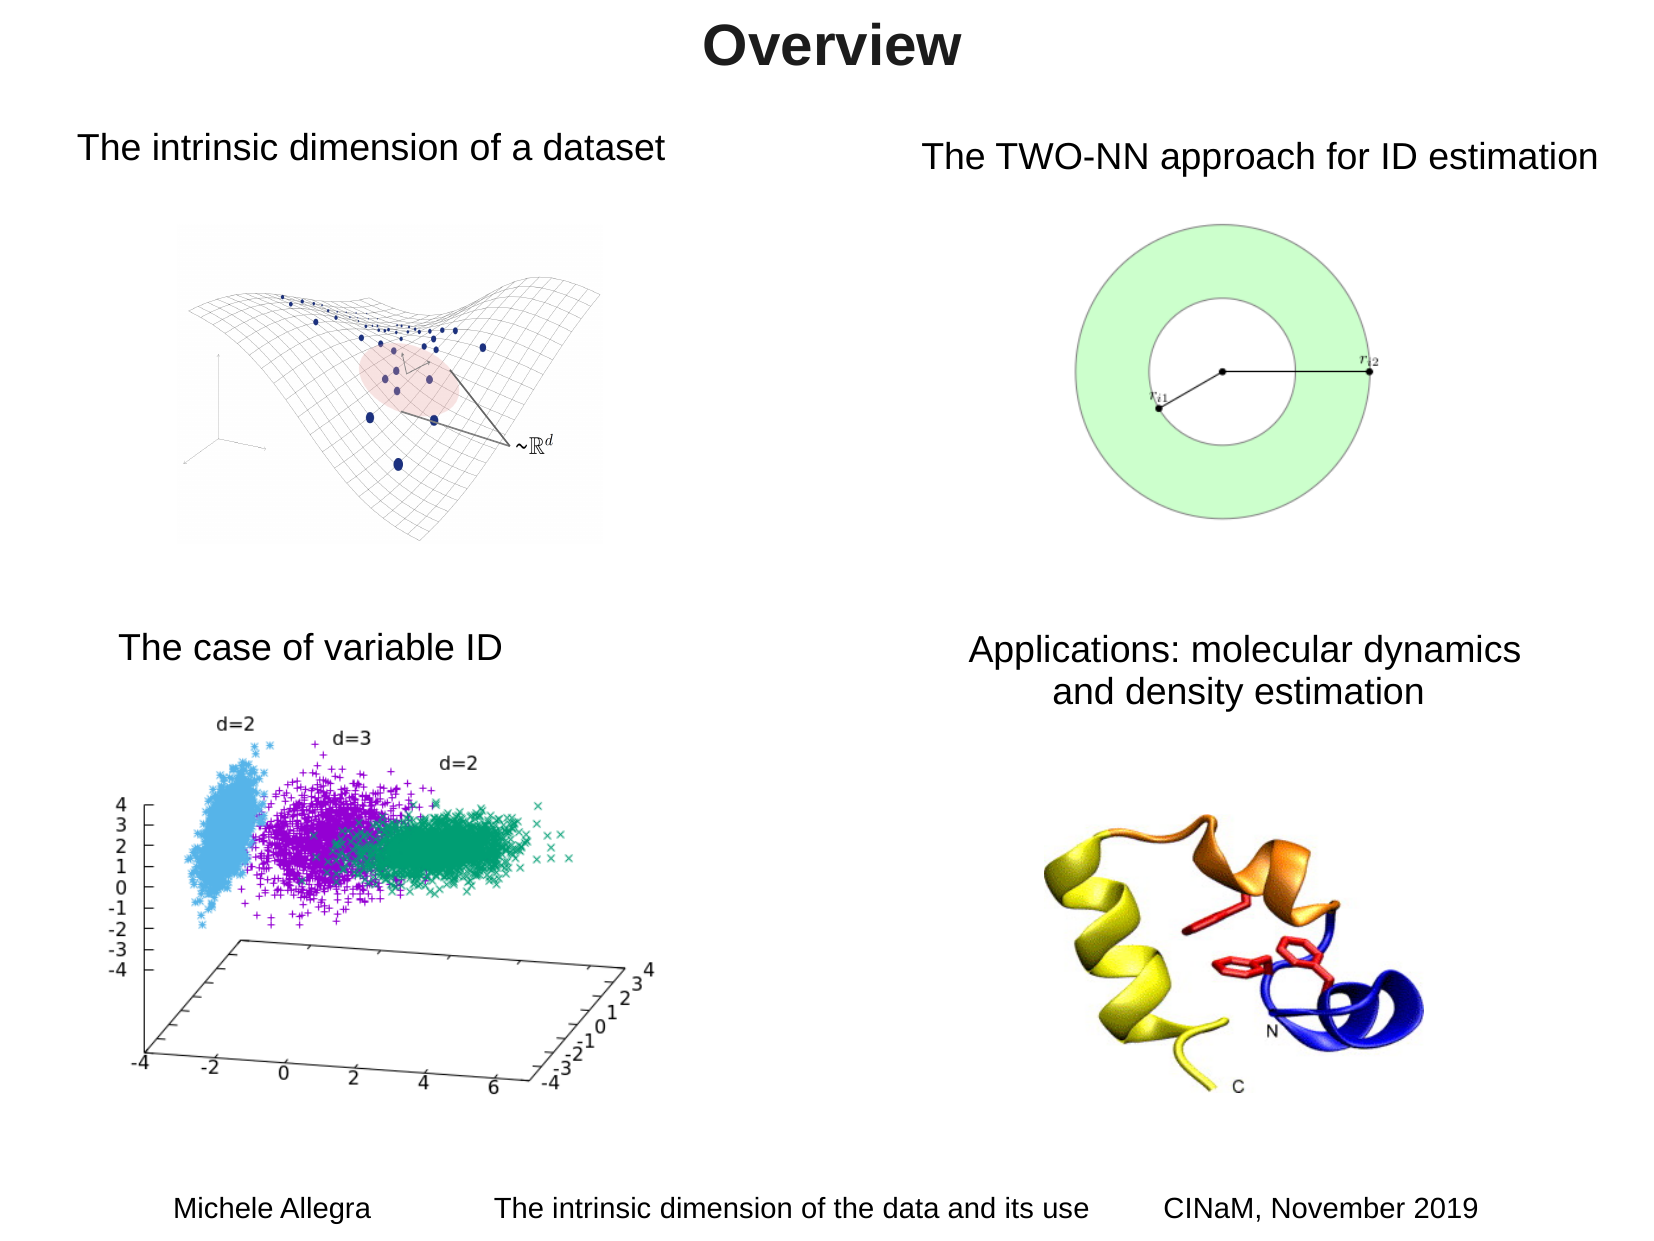

# Overview
The TWO-NN approach for ID estimation
The intrinsic dimension of a dataset
The case of variable ID
Applications: molecular dynamics
 and density estimation
Michele Allegra The intrinsic dimension of the data and its use CINaM, November 2019